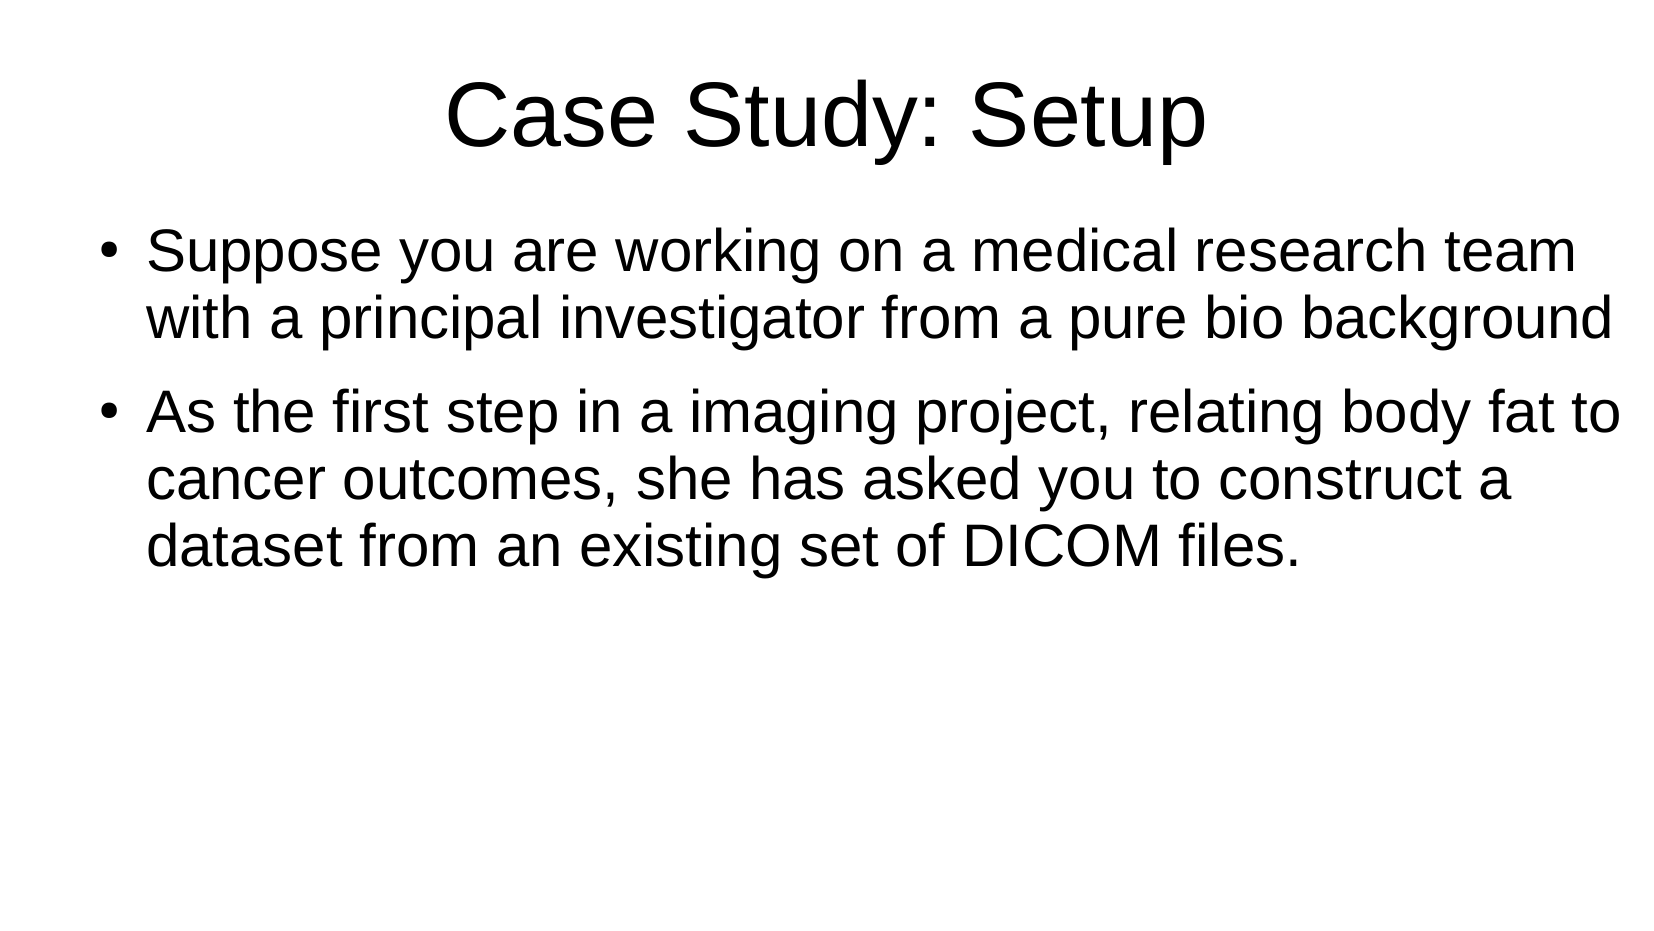

# Case Study: Setup
Suppose you are working on a medical research team with a principal investigator from a pure bio background
As the first step in a imaging project, relating body fat to cancer outcomes, she has asked you to construct a dataset from an existing set of DICOM files.